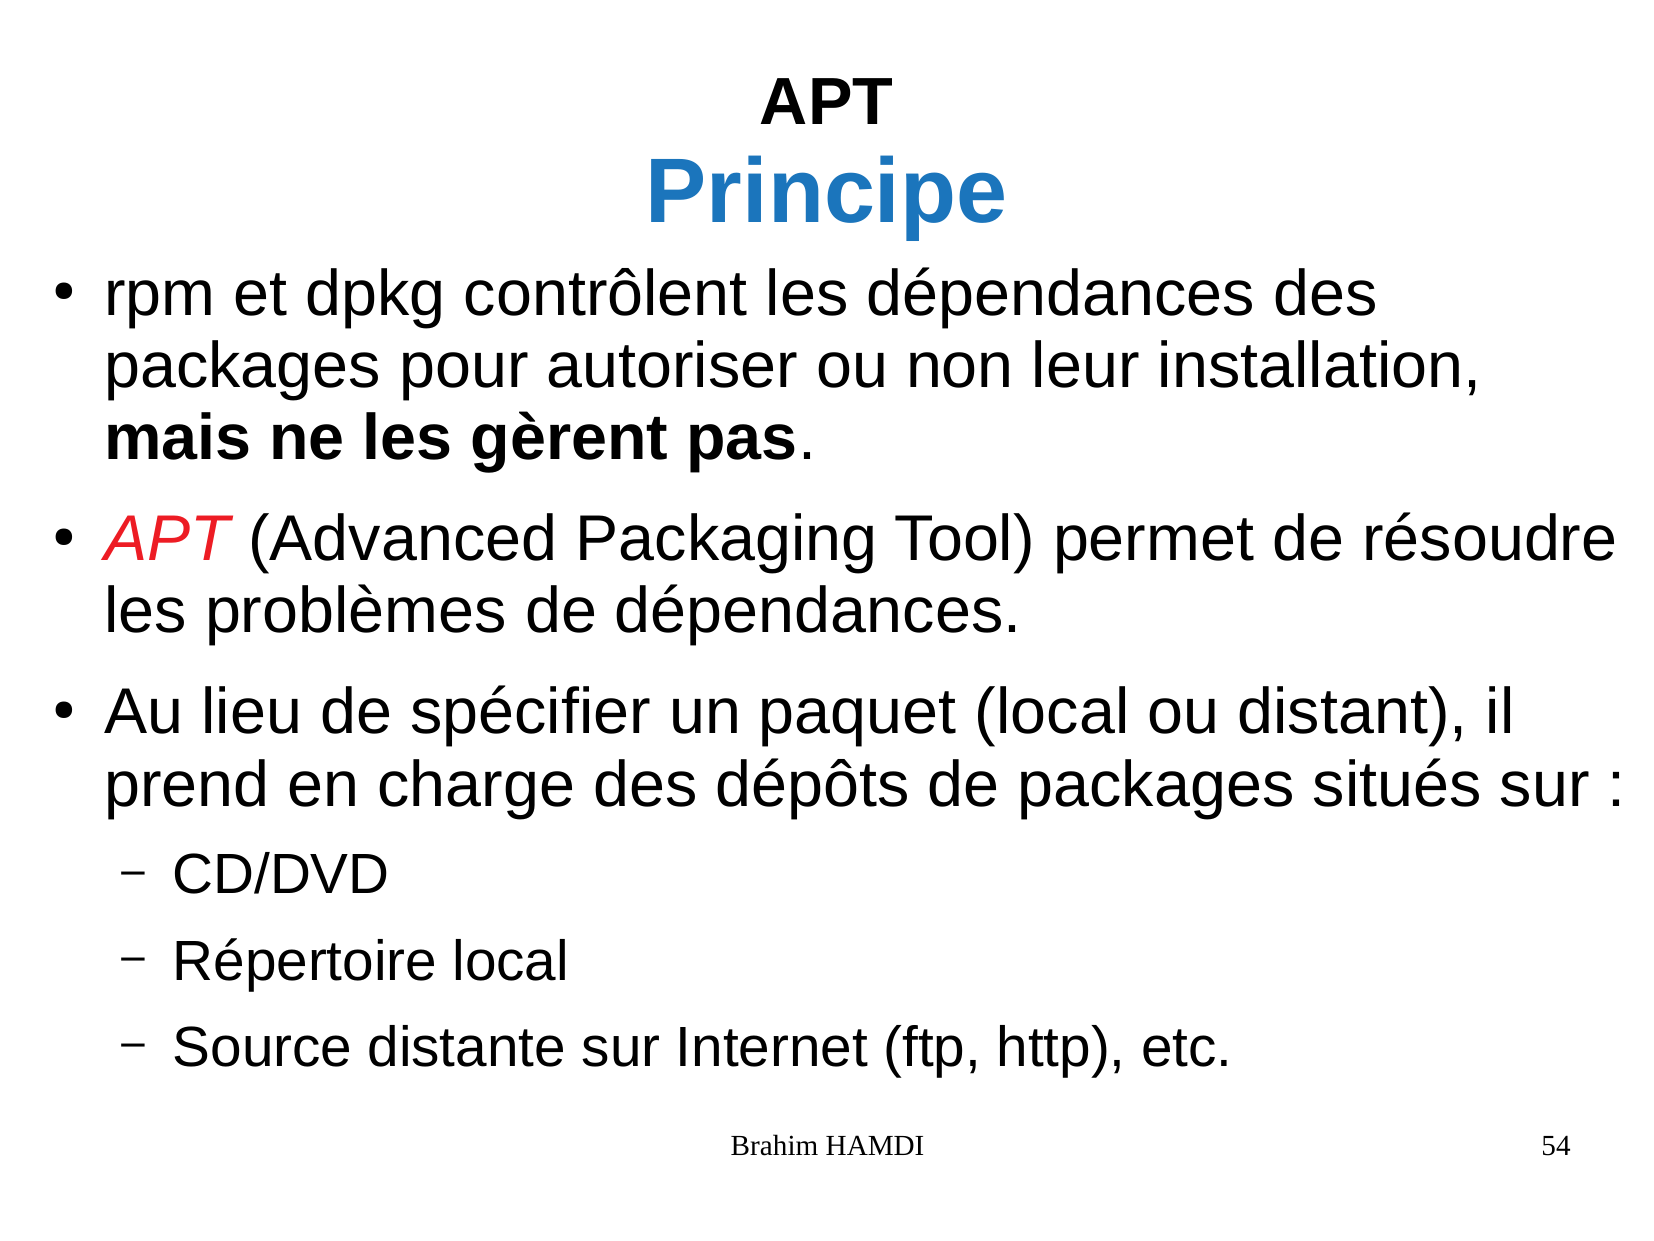

# APT Principe
rpm et dpkg contrôlent les dépendances des packages pour autoriser ou non leur installation, mais ne les gèrent pas.
APT (Advanced Packaging Tool) permet de résoudre les problèmes de dépendances.
Au lieu de spécifier un paquet (local ou distant), il prend en charge des dépôts de packages situés sur :
CD/DVD
Répertoire local
Source distante sur Internet (ftp, http), etc.
Brahim HAMDI
54